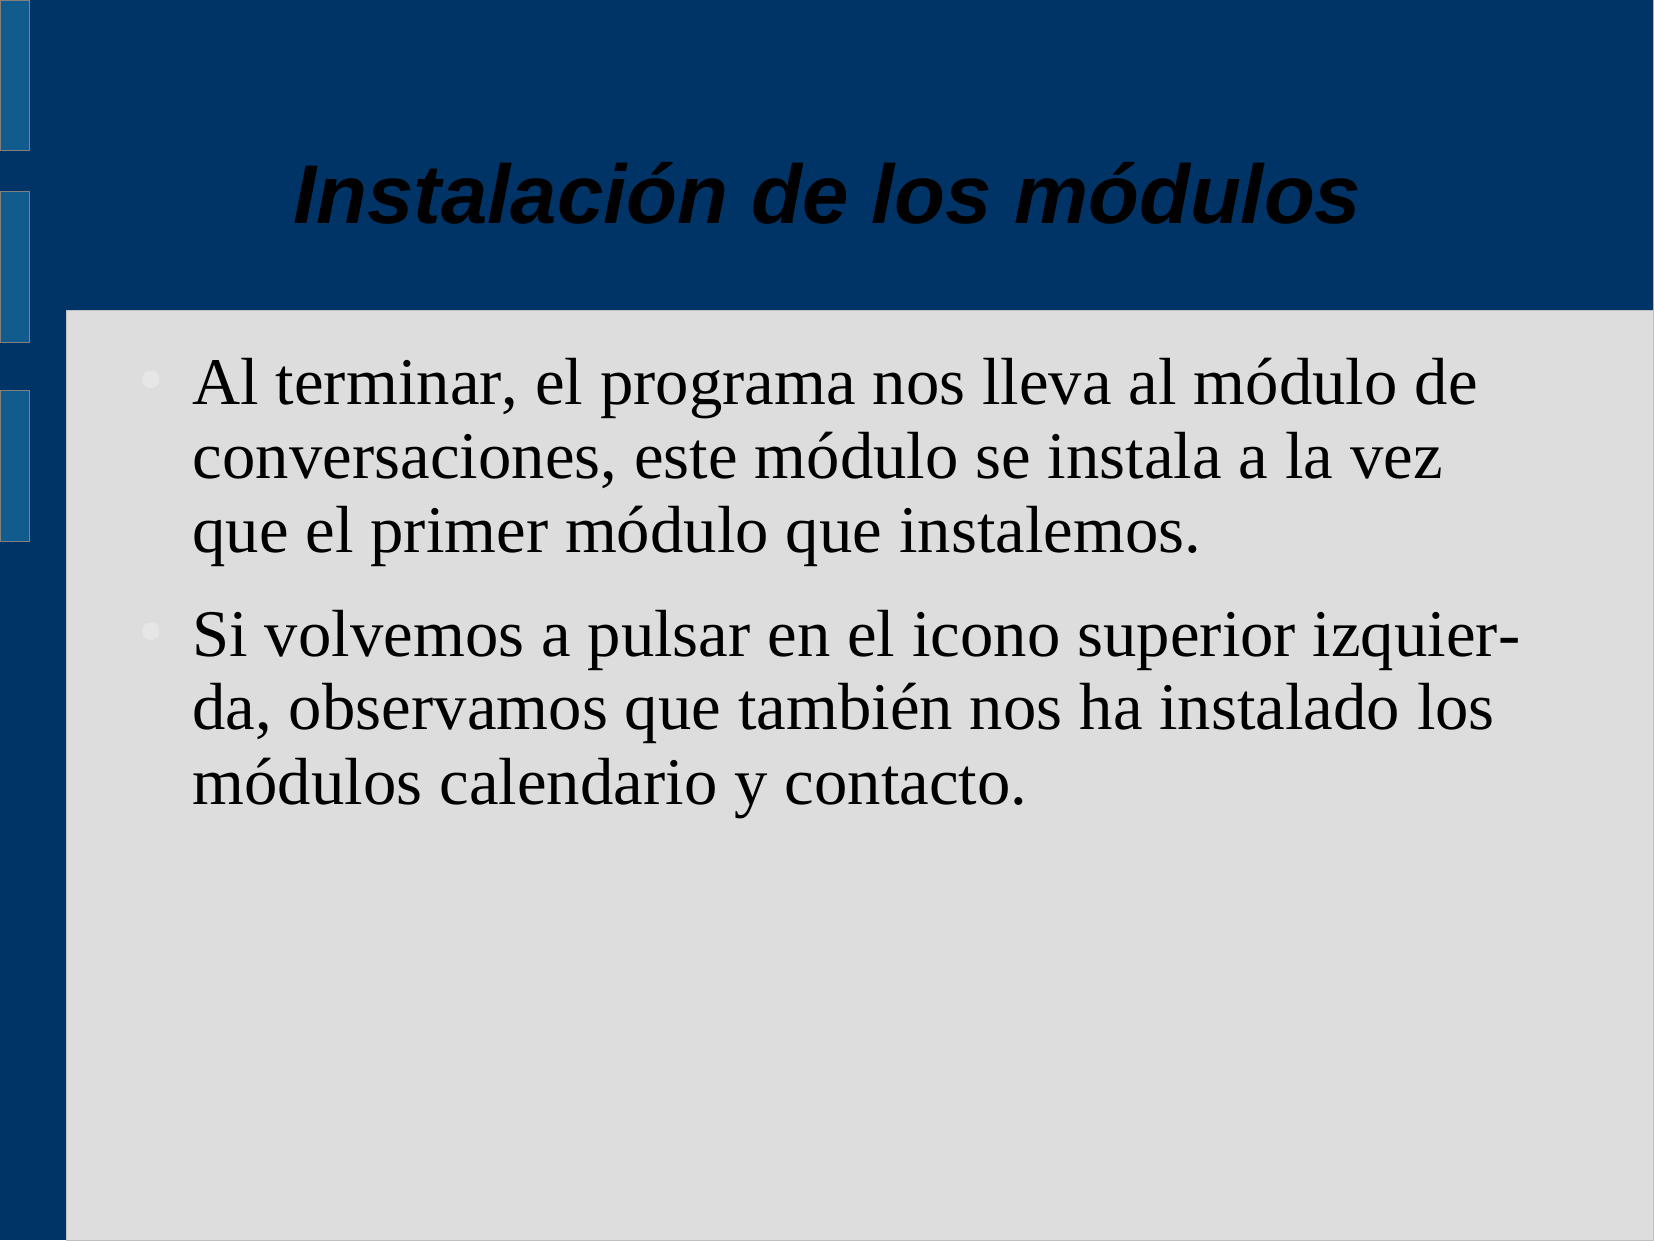

# Instalación de los módulos
Al terminar, el programa nos lleva al módulo de conversaciones, este módulo se instala a la vez que el primer módulo que instalemos.
Si volvemos a pulsar en el icono superior izquier-da, observamos que también nos ha instalado los módulos calendario y contacto.